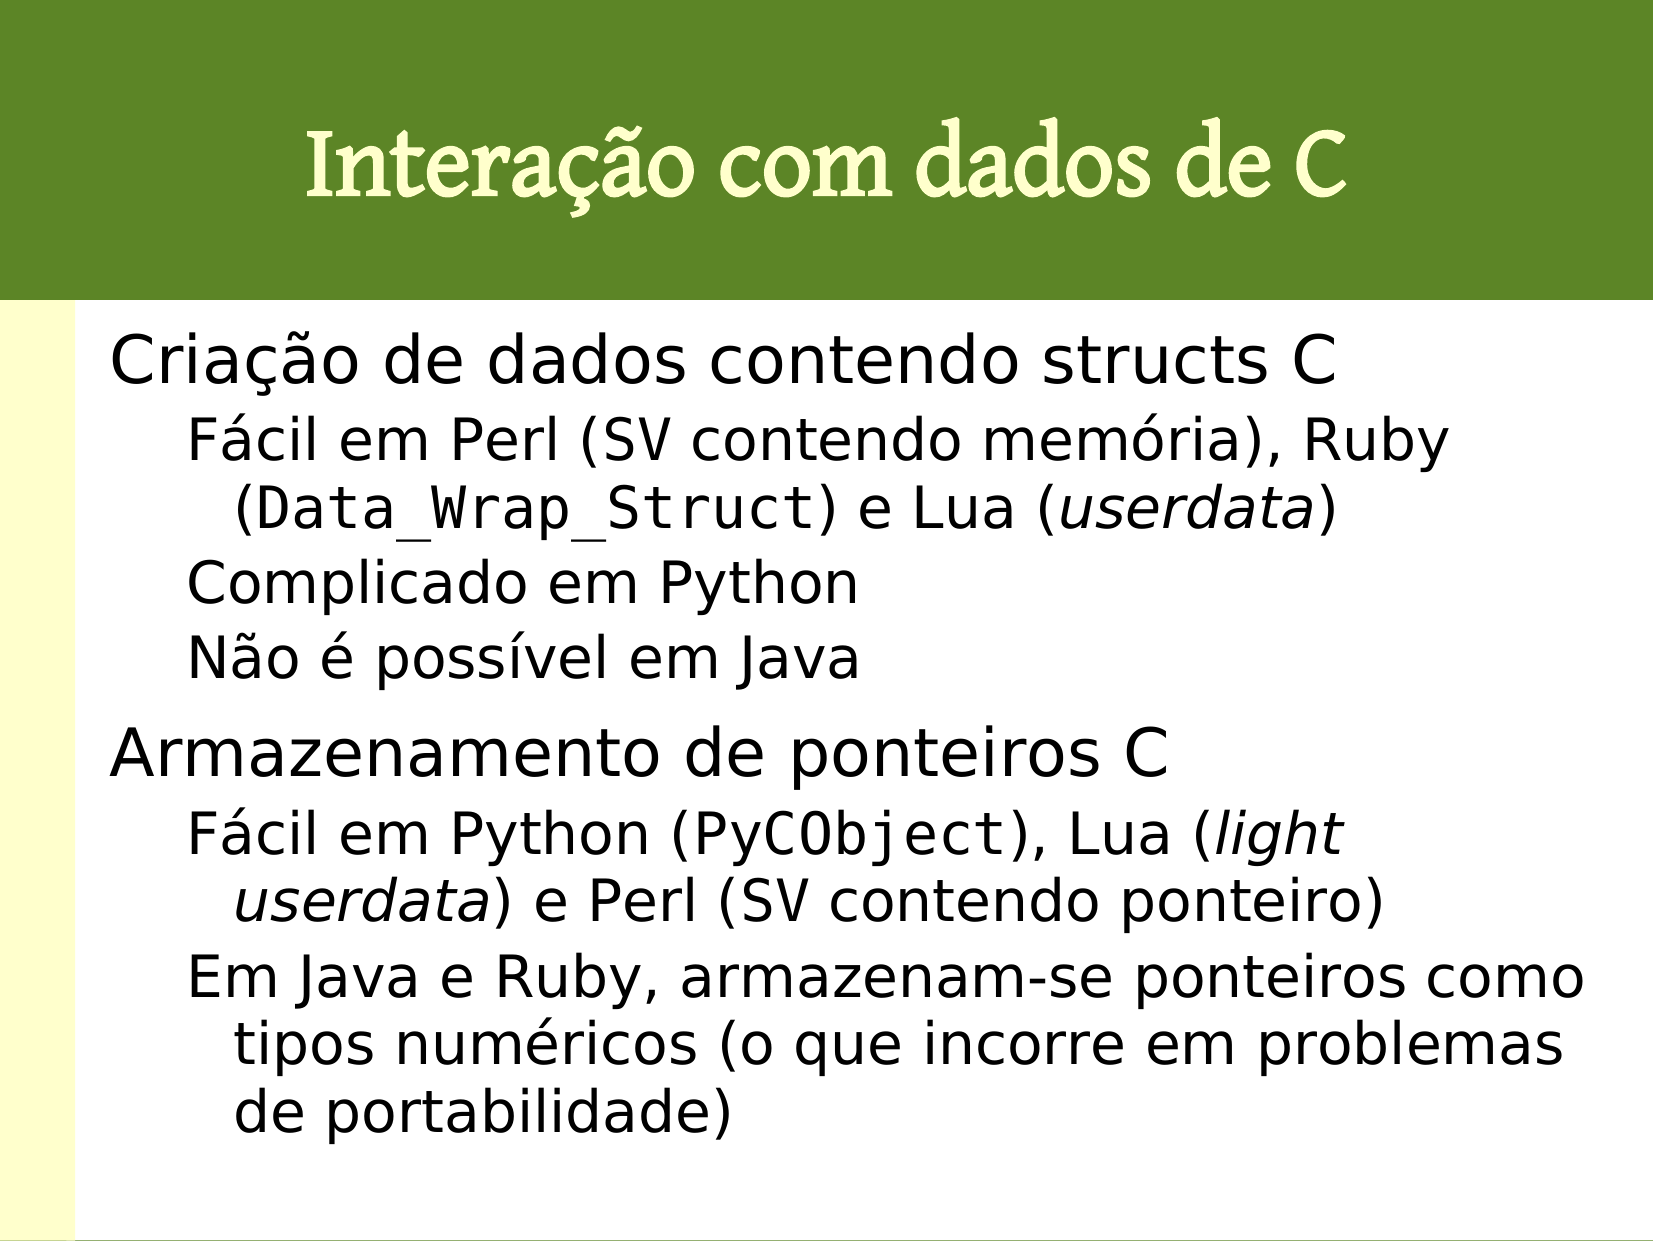

# Interação com dados de C
Criação de dados contendo structs C
Fácil em Perl (SV contendo memória), Ruby (Data_Wrap_Struct) e Lua (userdata)
Complicado em Python
Não é possível em Java
Armazenamento de ponteiros C
Fácil em Python (PyCObject), Lua (light userdata) e Perl (SV contendo ponteiro)
Em Java e Ruby, armazenam-se ponteiros como tipos numéricos (o que incorre em problemas de portabilidade)